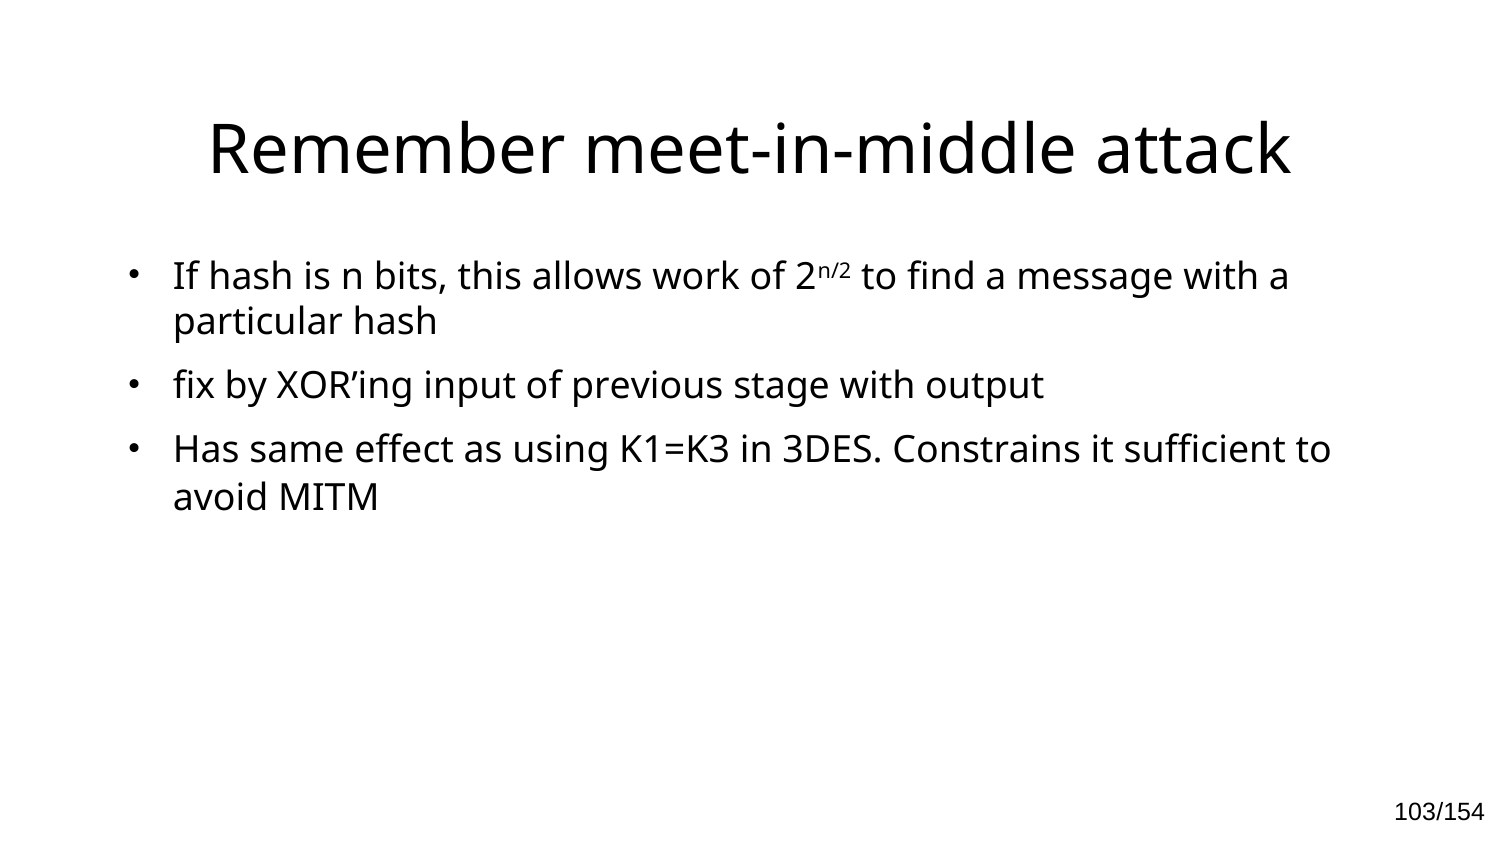

# Remember meet-in-middle attack
If hash is n bits, this allows work of 2n/2 to find a message with a particular hash
fix by XOR’ing input of previous stage with output
Has same effect as using K1=K3 in 3DES. Constrains it sufficient to avoid MITM